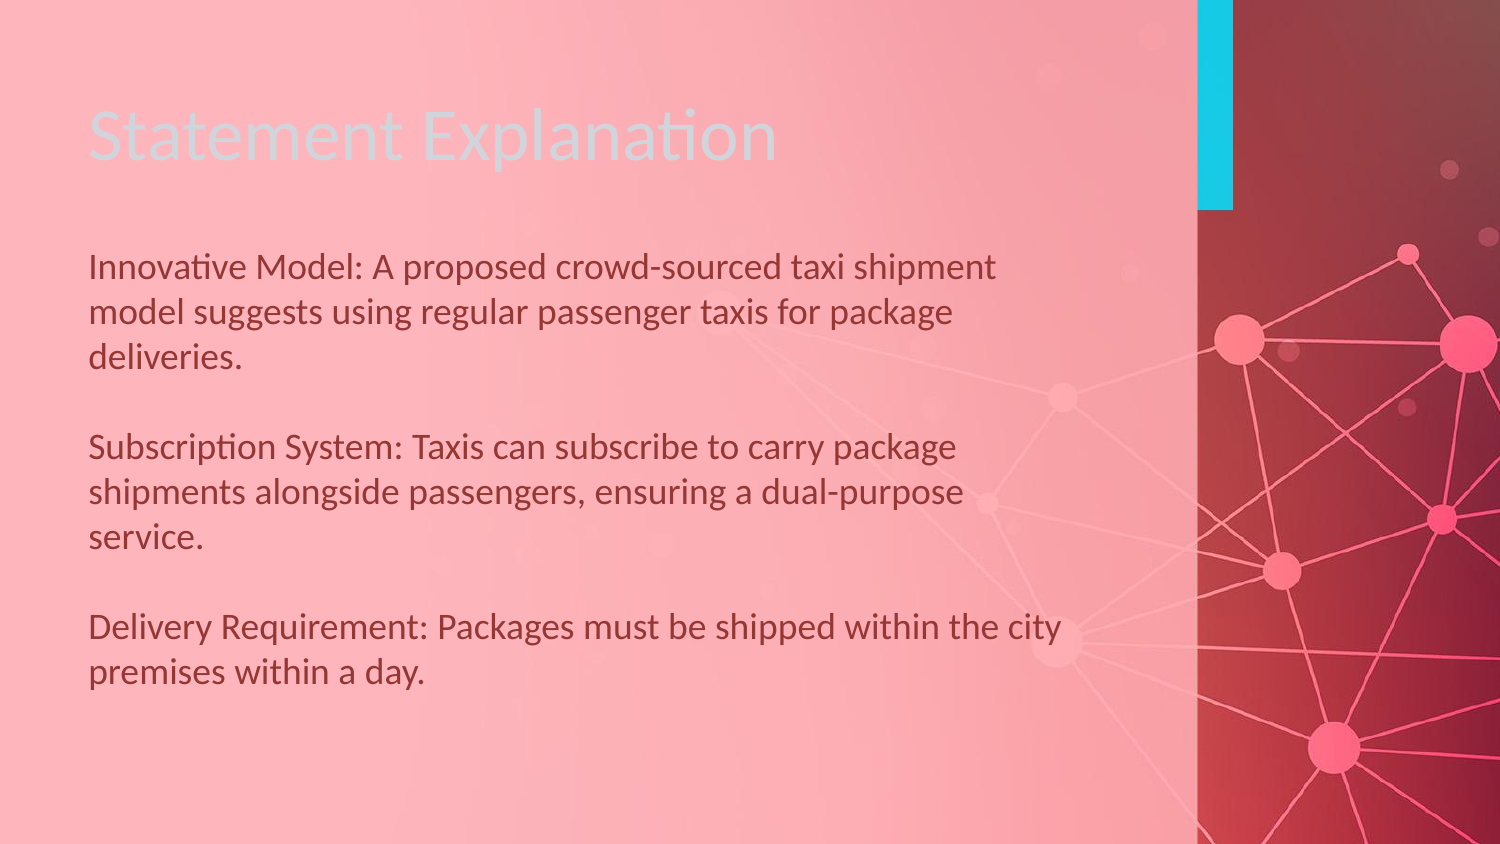

# Statement Explanation
Innovative Model: A proposed crowd-sourced taxi shipment model suggests using regular passenger taxis for package deliveries.
Subscription System: Taxis can subscribe to carry package shipments alongside passengers, ensuring a dual-purpose service.
Delivery Requirement: Packages must be shipped within the city premises within a day.